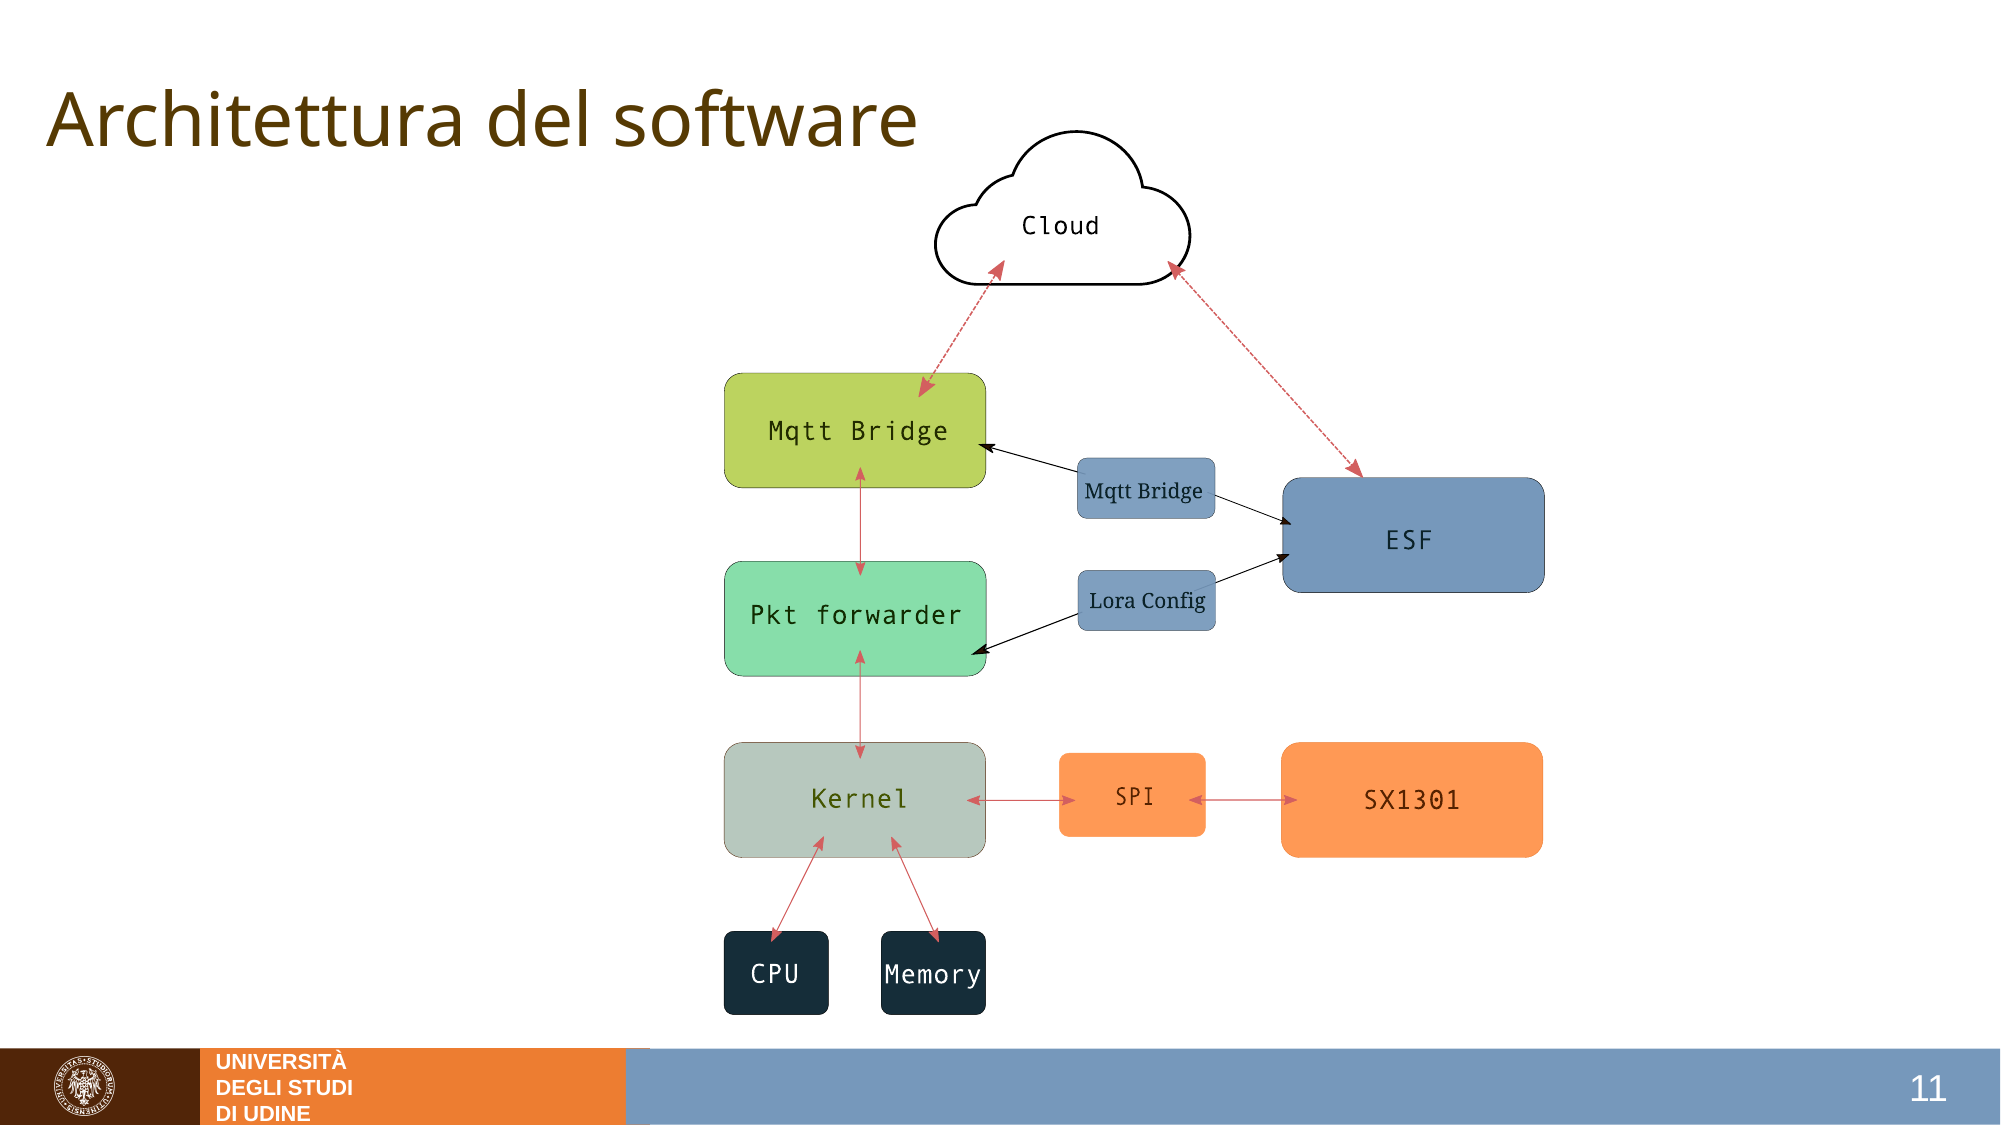

Architettura del software
UNIVERSITÀ
DEGLI STUDI
DI UDINE
11